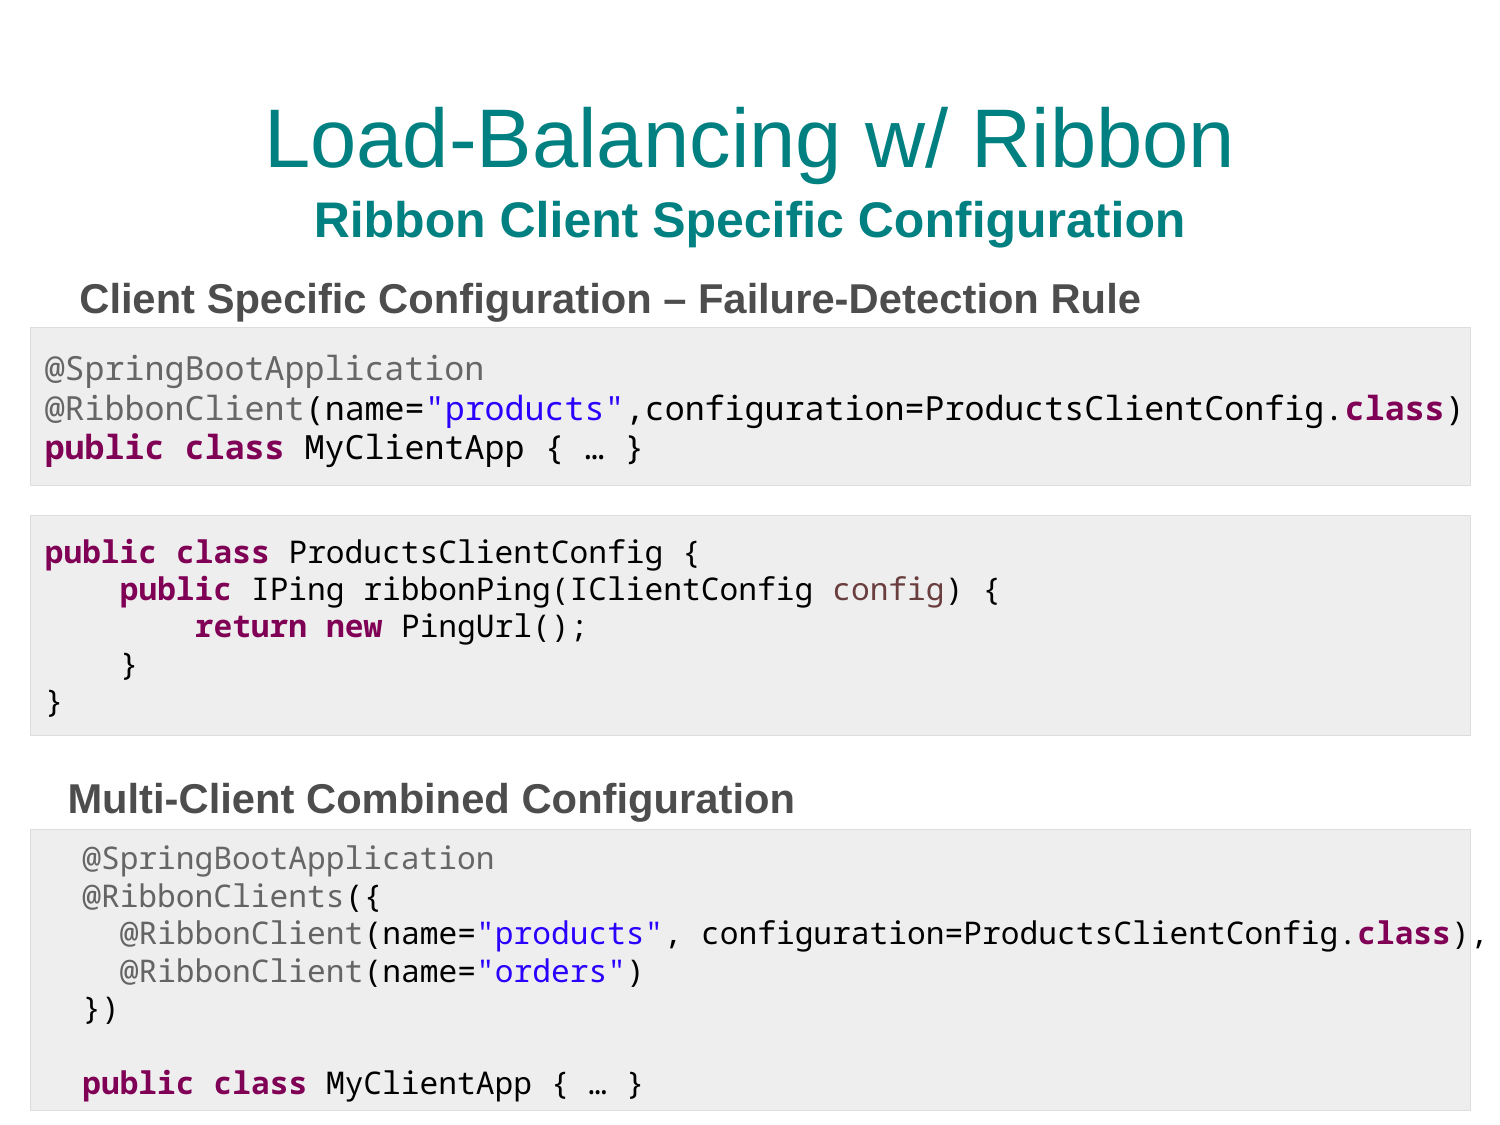

# Load-Balancing w/ Ribbon
Ribbon Client Specific Configuration
Client Specific Configuration – Failure-Detection Rule
@SpringBootApplication
@RibbonClient(name="products",configuration=ProductsClientConfig.class)
public class MyClientApp { … }
public class ProductsClientConfig {
	public IPing ribbonPing(IClientConfig config) {
		return new PingUrl();
	}
}
Multi-Client Combined Configuration
 @SpringBootApplication
 @RibbonClients({
	@RibbonClient(name="products", configuration=ProductsClientConfig.class),
	@RibbonClient(name="orders")
 })
 public class MyClientApp { … }